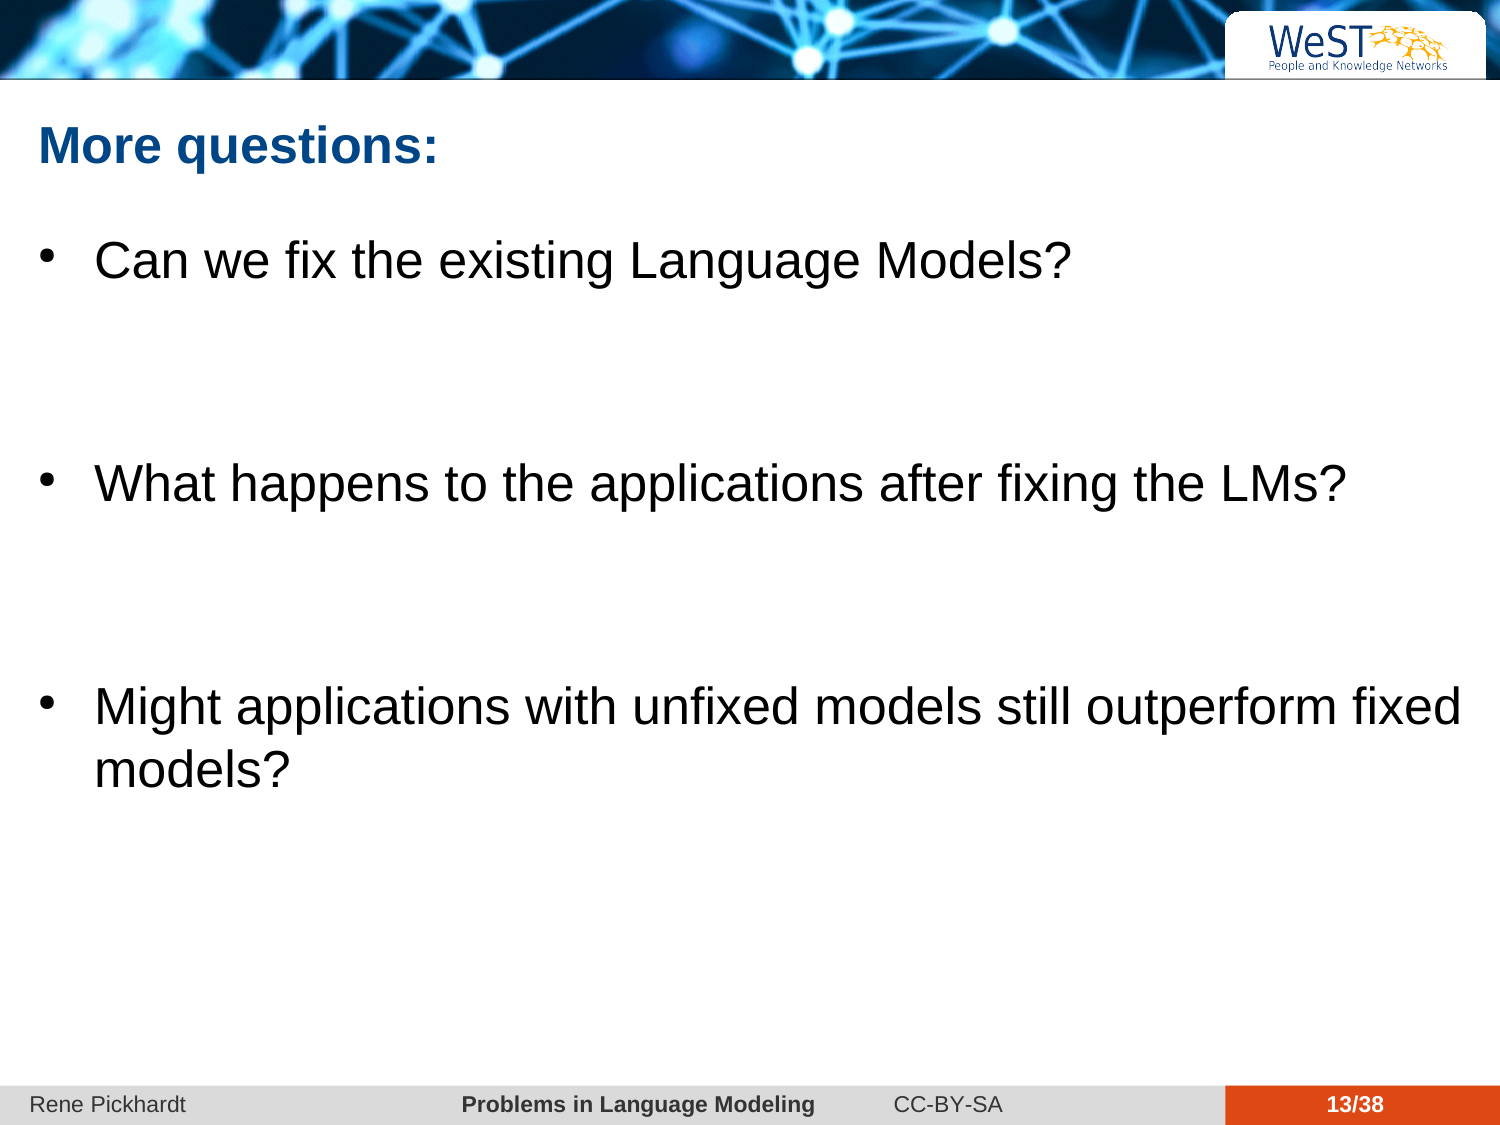

# More questions:
Can we fix the existing Language Models?
What happens to the applications after fixing the LMs?
Might applications with unfixed models still outperform fixed models?